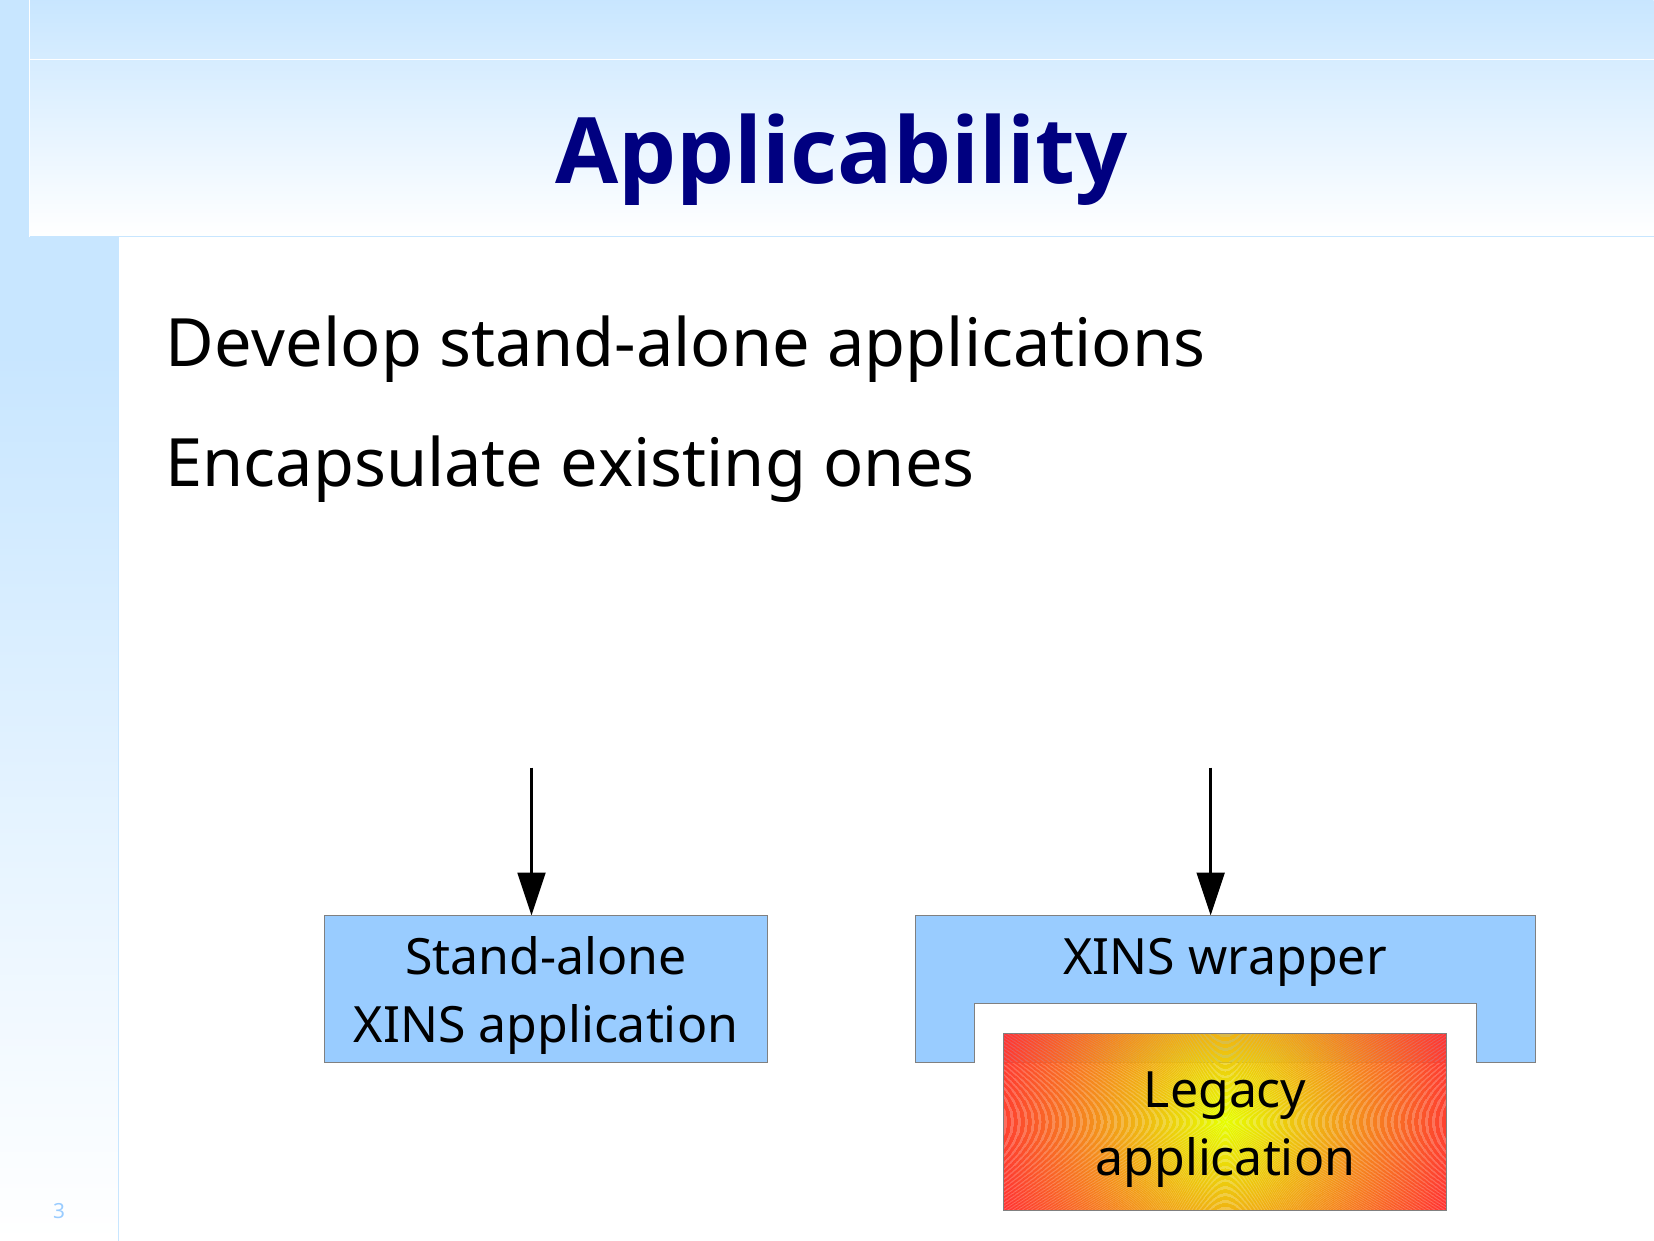

# Applicability
Develop stand-alone applications
Encapsulate existing ones
Stand-alone
XINS application
XINS wrapper
Legacy
application